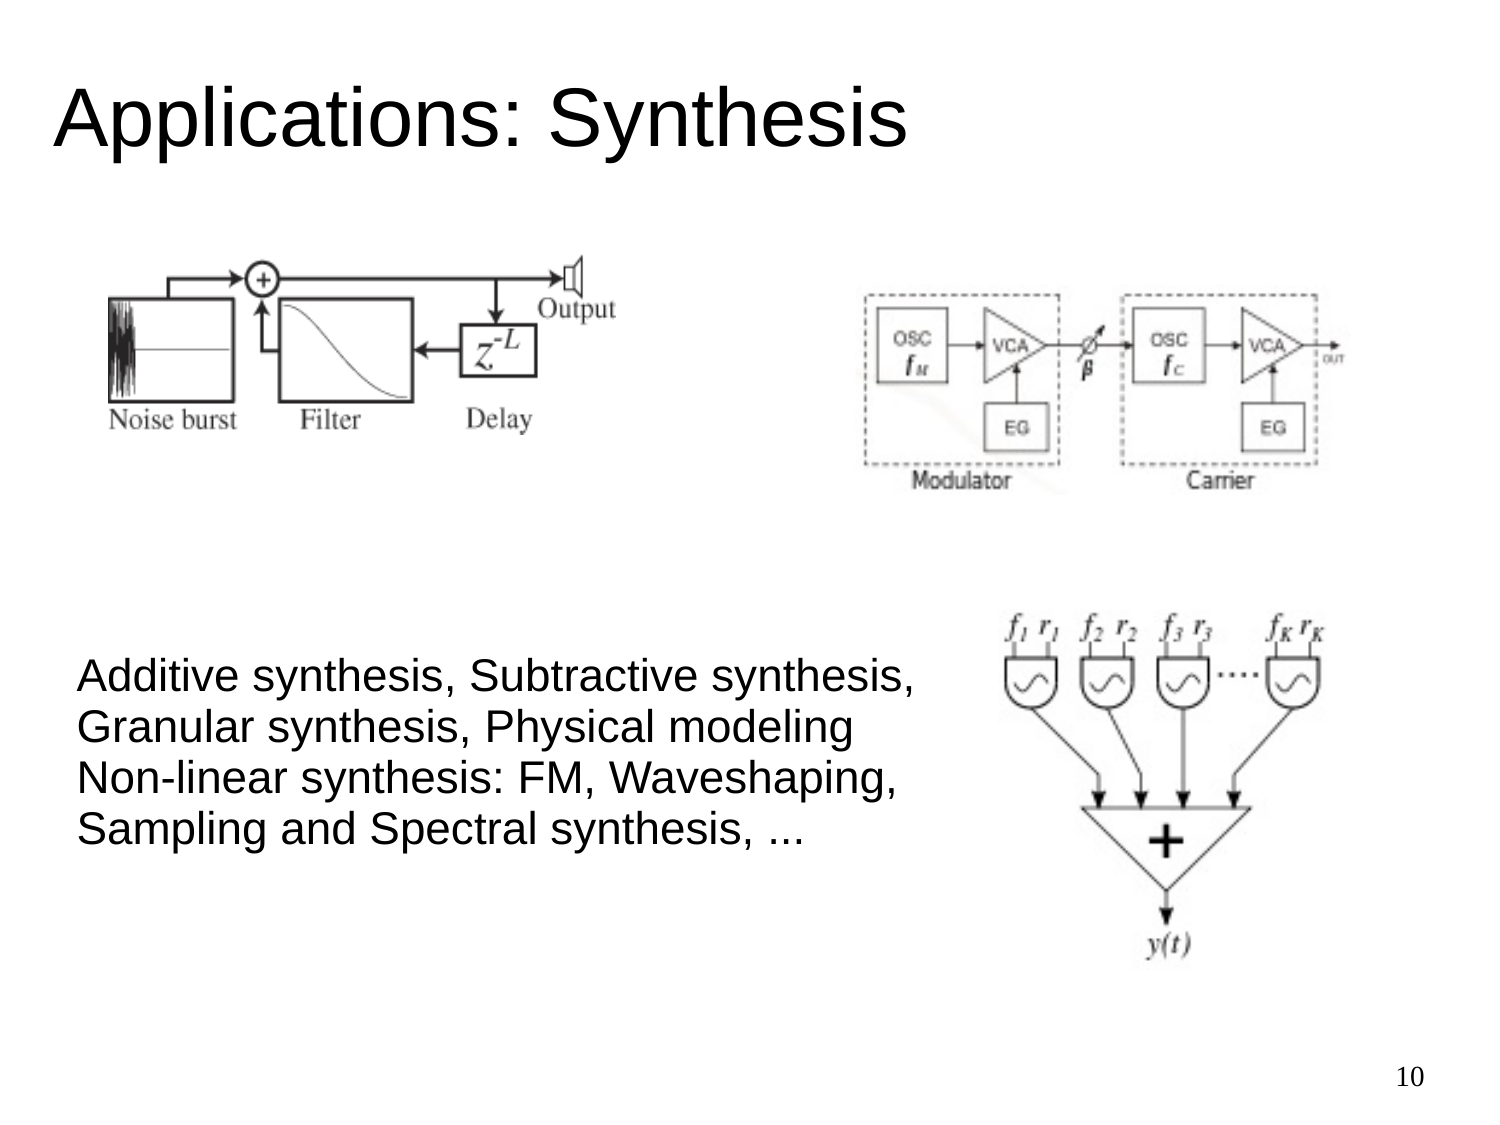

# Applications: Synthesis
Additive synthesis, Subtractive synthesis,
Granular synthesis, Physical modeling
Non-linear synthesis: FM, Waveshaping,
Sampling and Spectral synthesis, ...
10